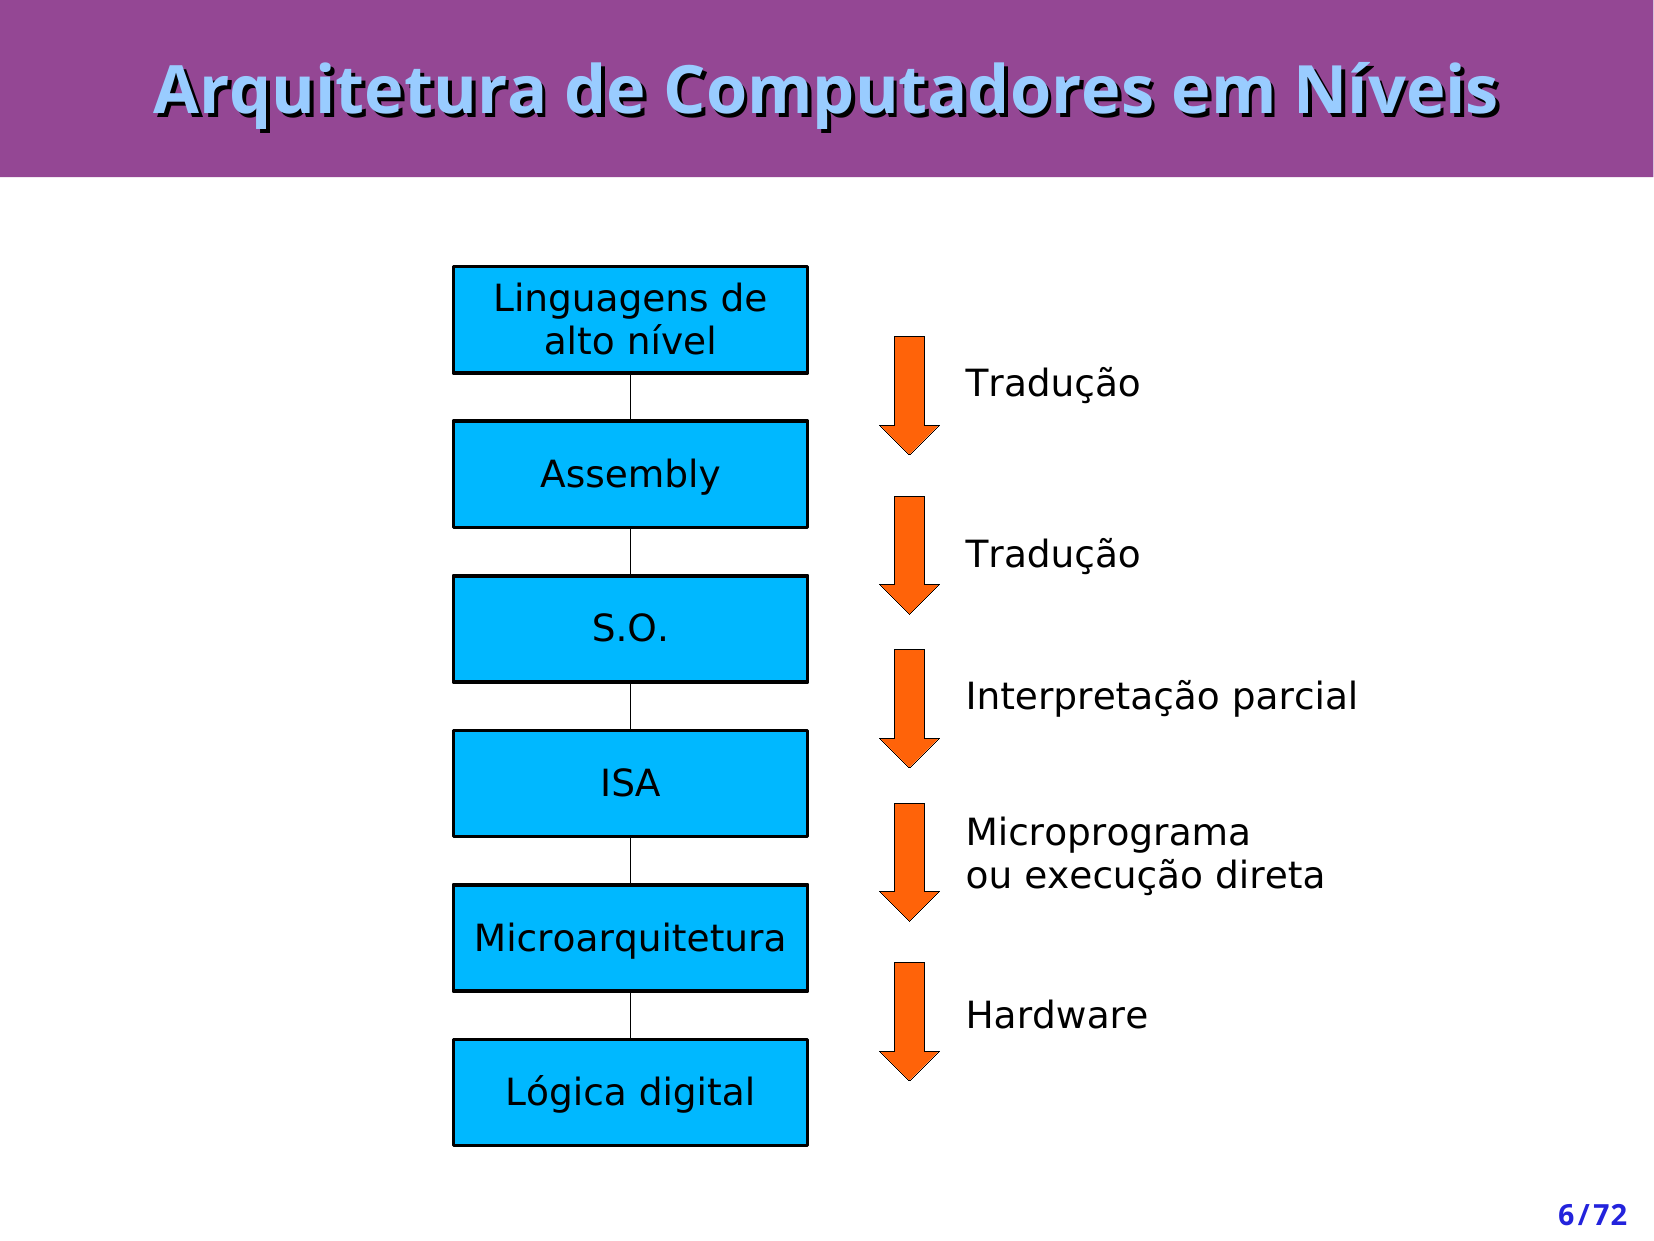

# Arquitetura de Computadores em Níveis
Linguagens de alto nível
Assembly
S.O.
ISA
Microarquitetura
Lógica digital
Tradução
Tradução
Interpretação parcial
Microprograma
ou execução direta
Hardware
6